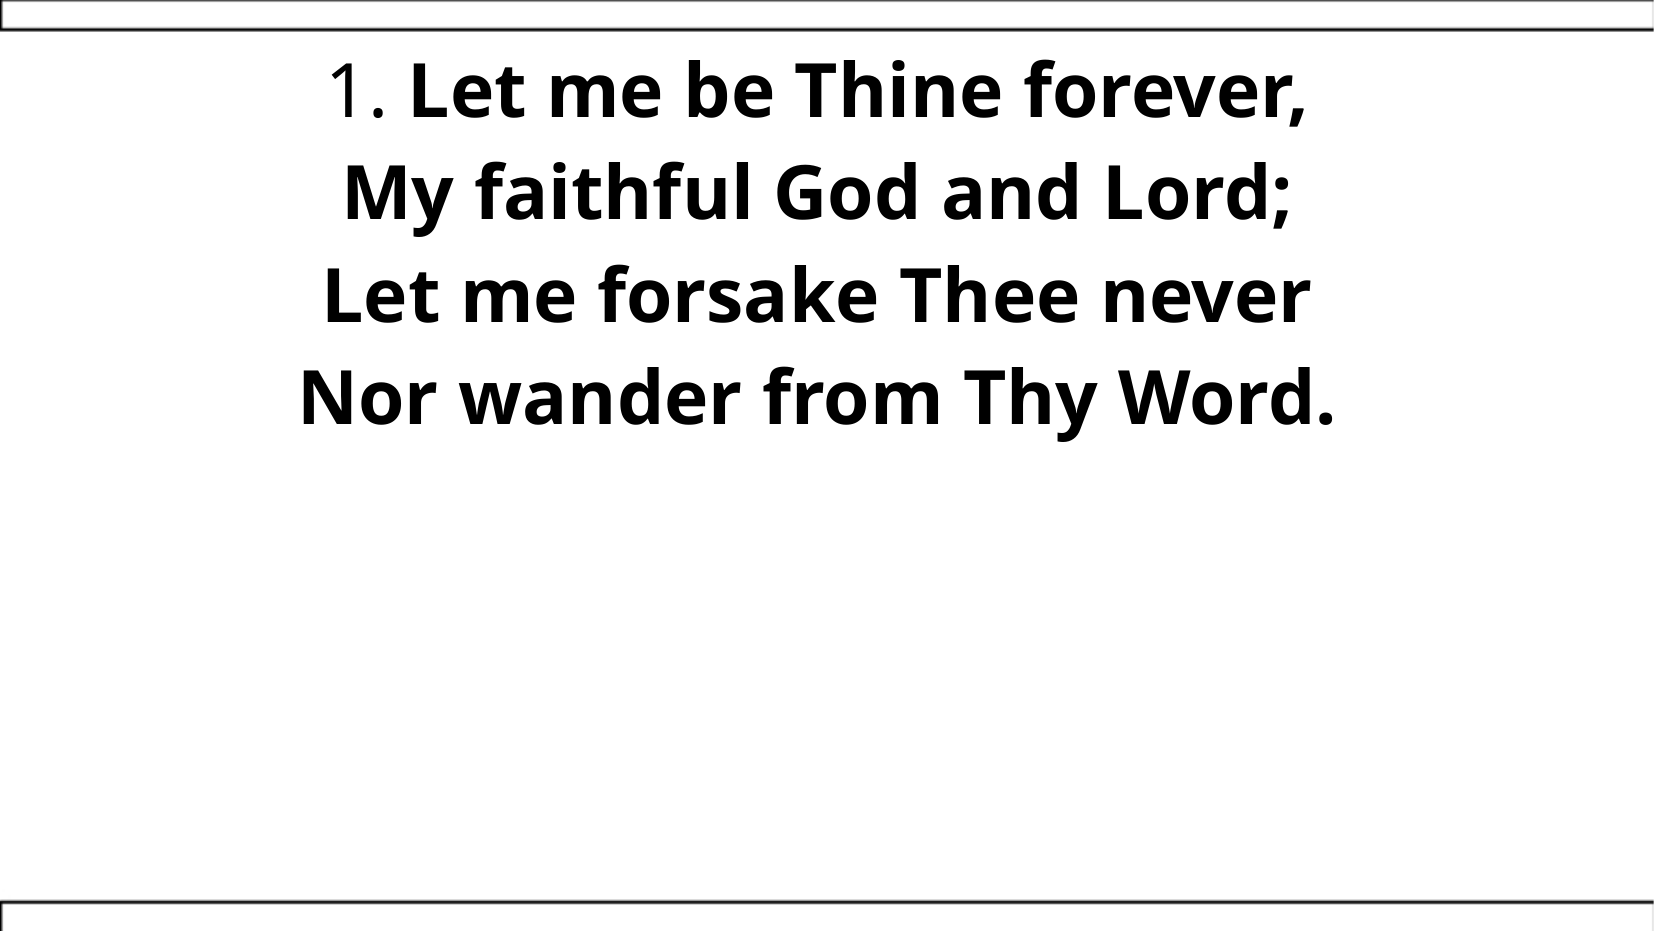

1. Let me be Thine forever,
My faithful God and Lord;
Let me forsake Thee never
Nor wander from Thy Word.